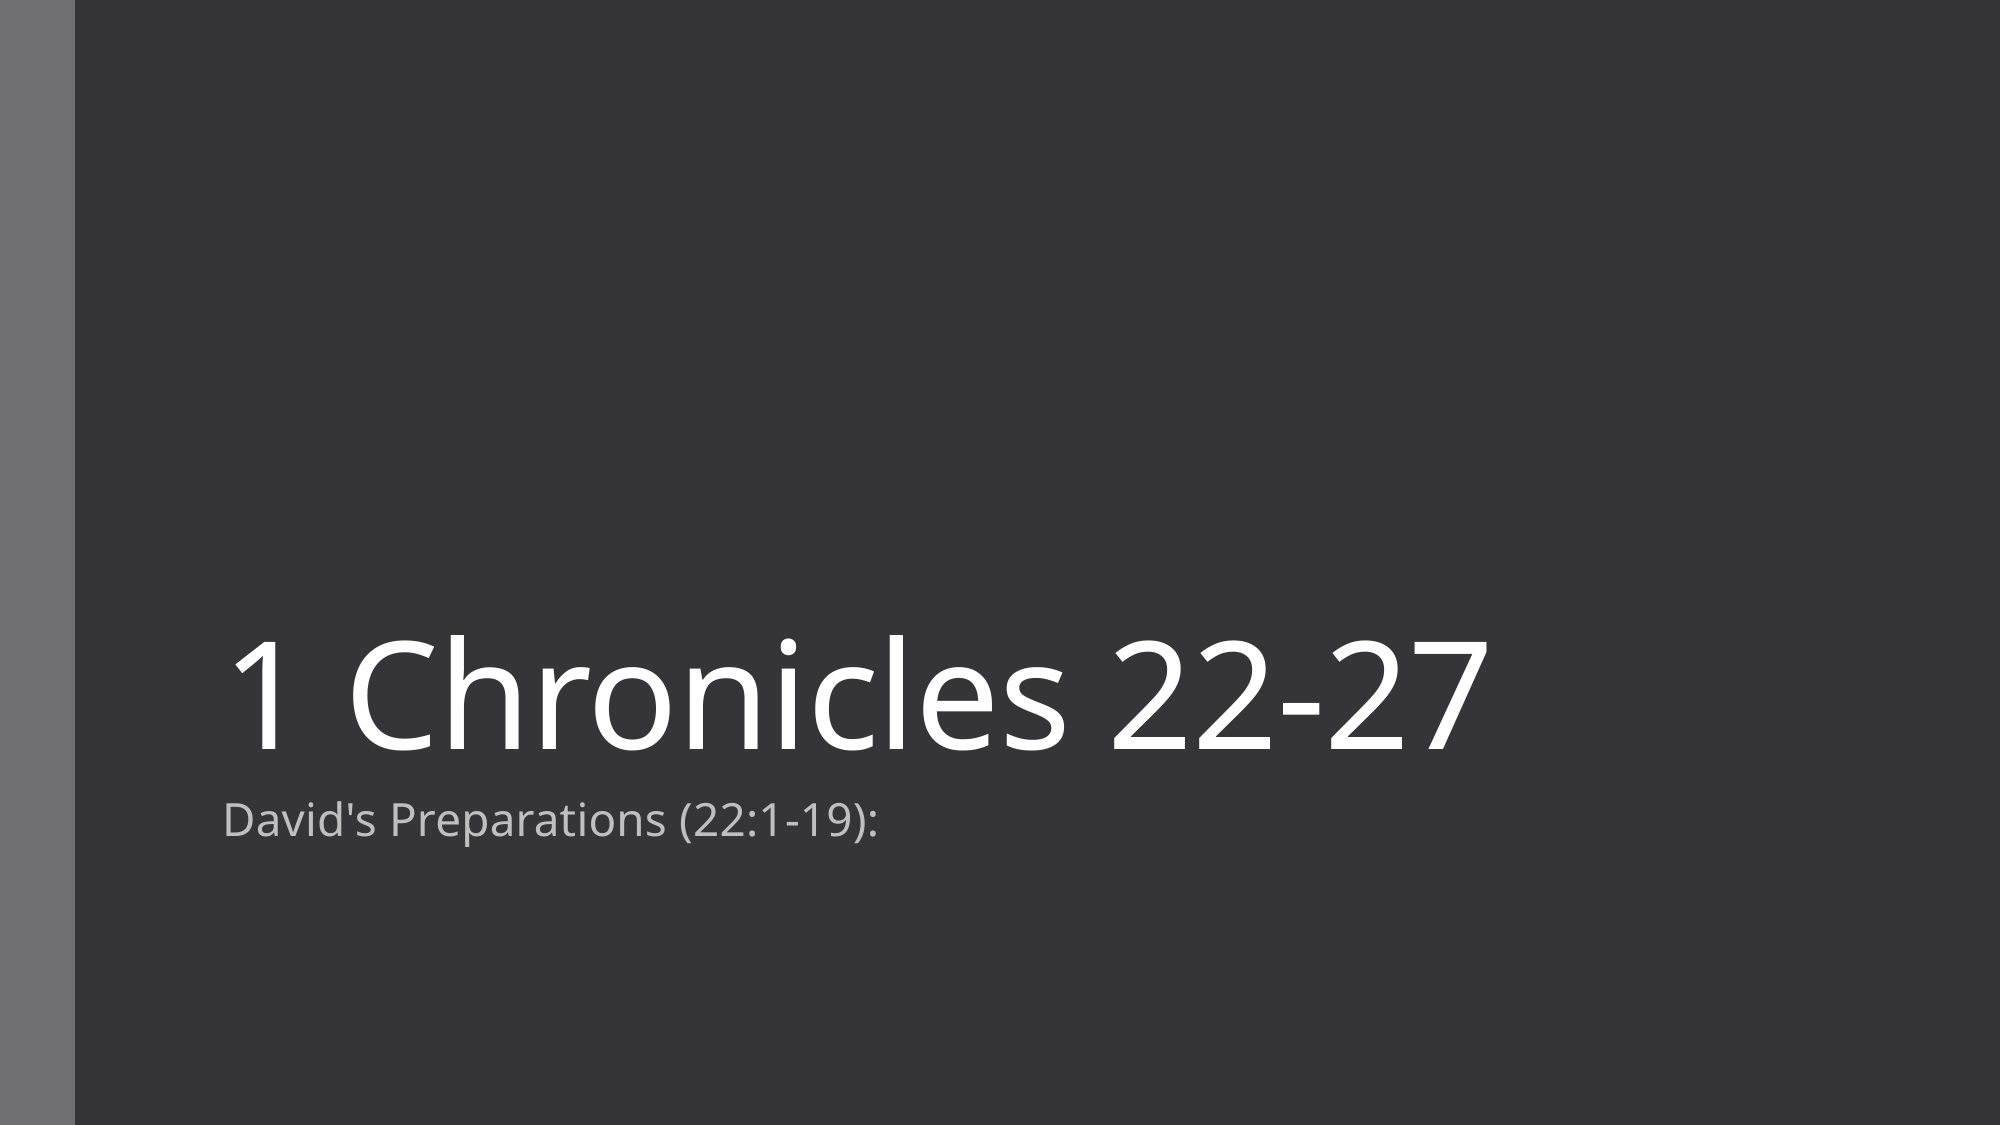

# 1 Chronicles 22-27
David's Preparations (22:1-19):